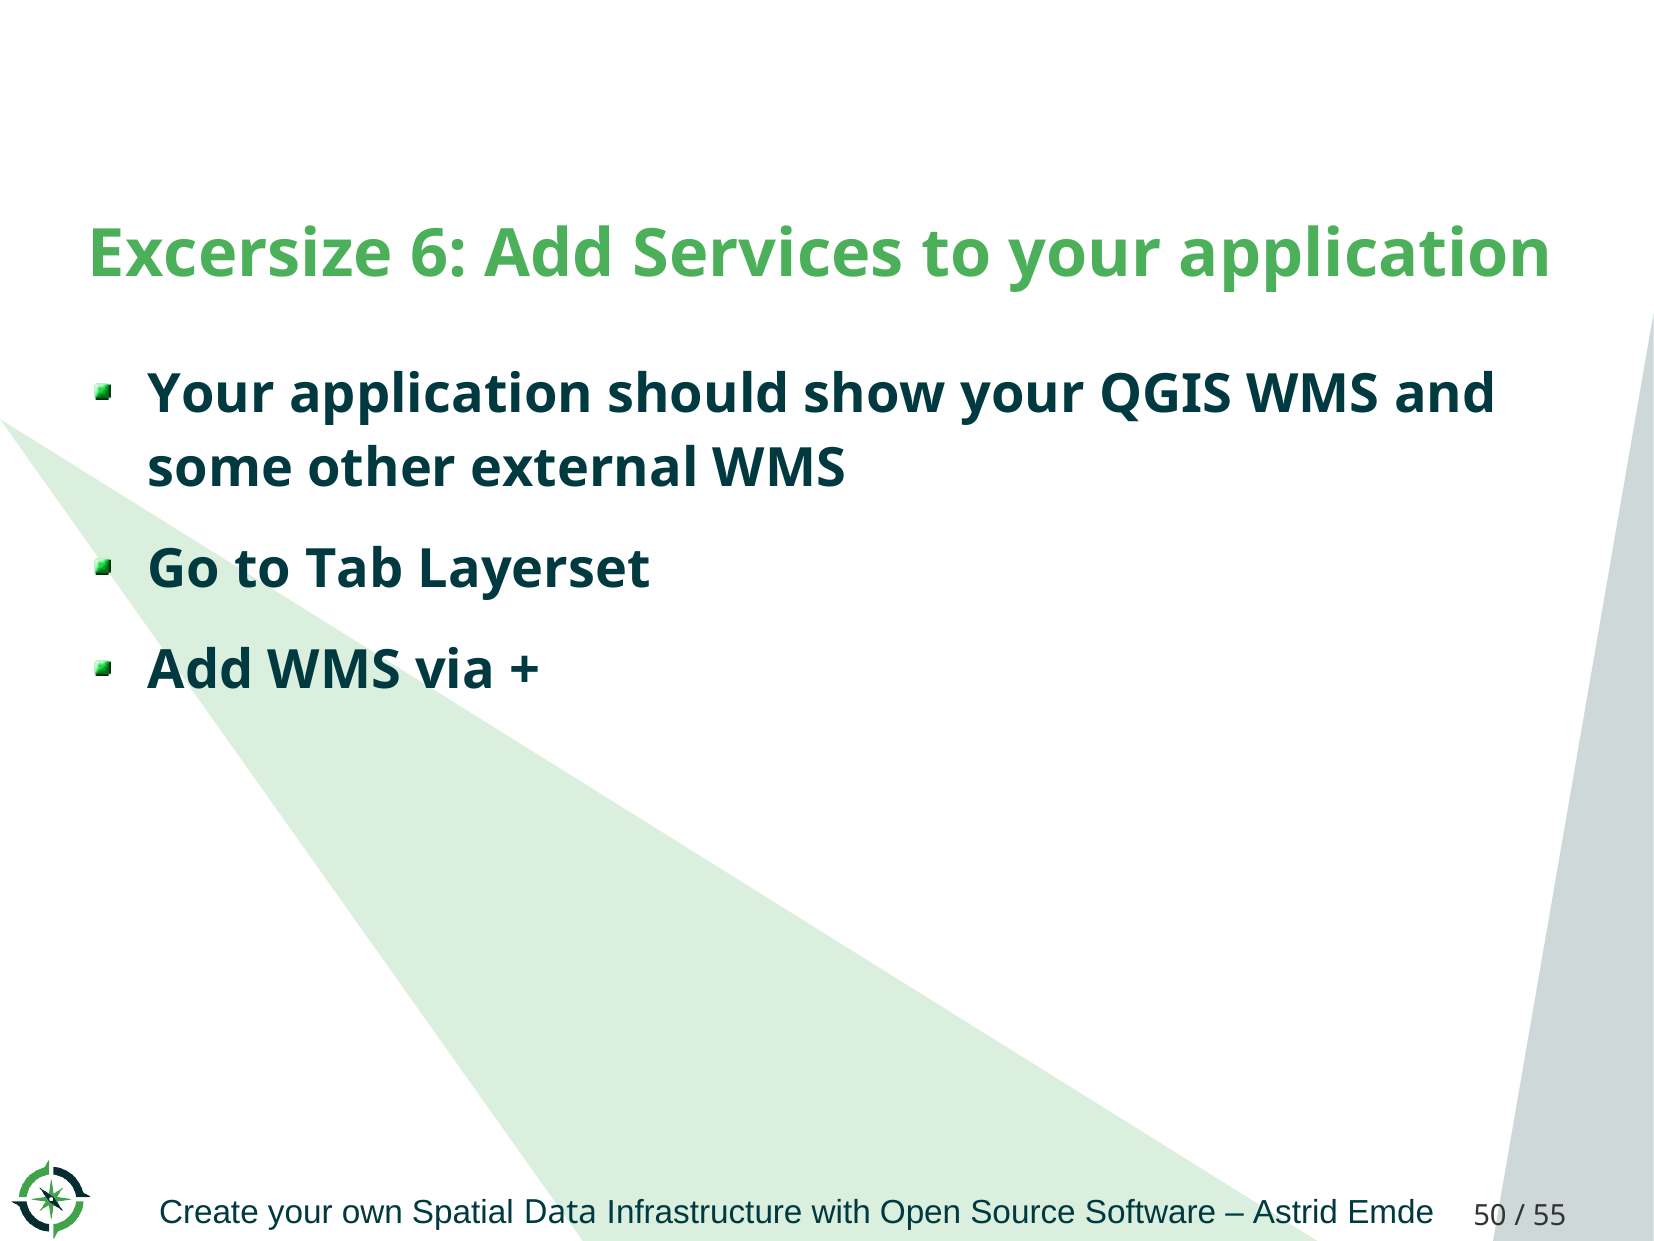

# Excersize 6: Add Services to your application
Your application should show your QGIS WMS and some other external WMS
Go to Tab Layerset
Add WMS via +